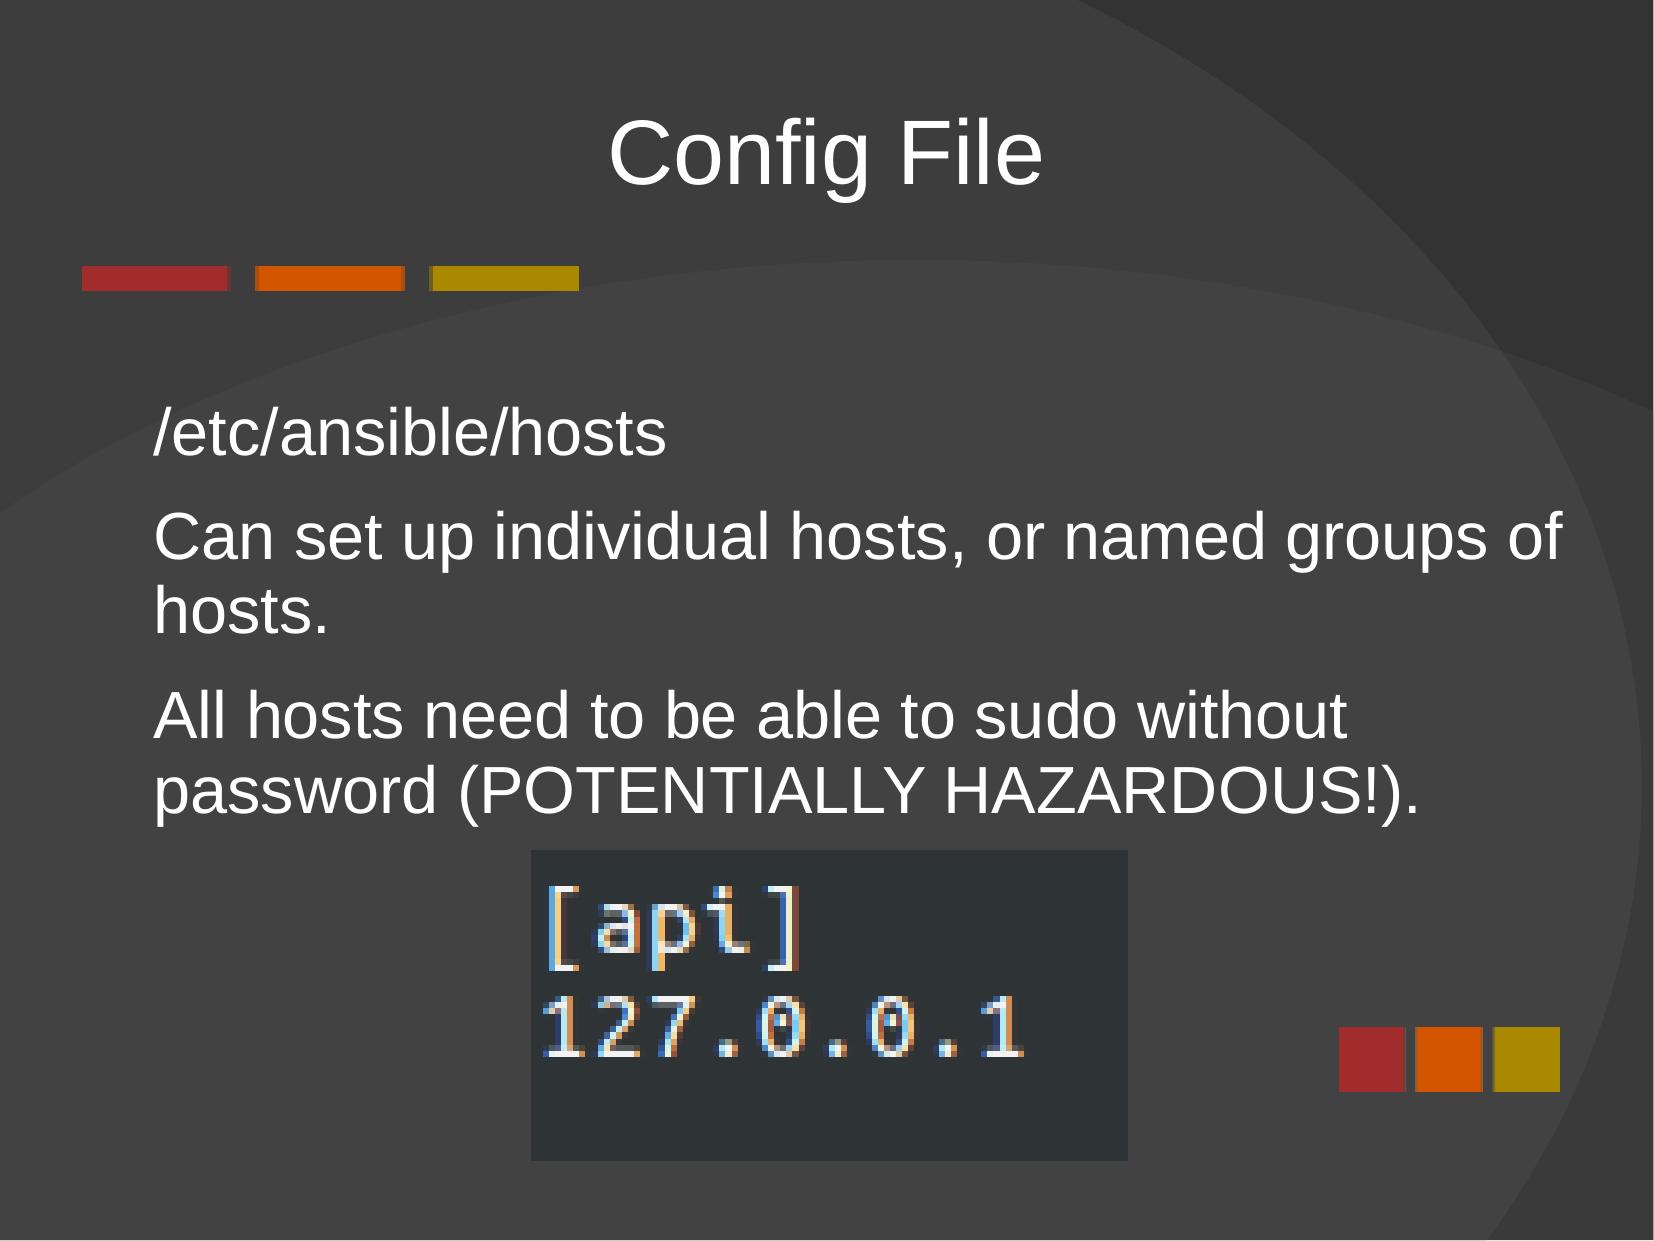

# Config File
/etc/ansible/hosts
Can set up individual hosts, or named groups of hosts.
All hosts need to be able to sudo without password (POTENTIALLY HAZARDOUS!).